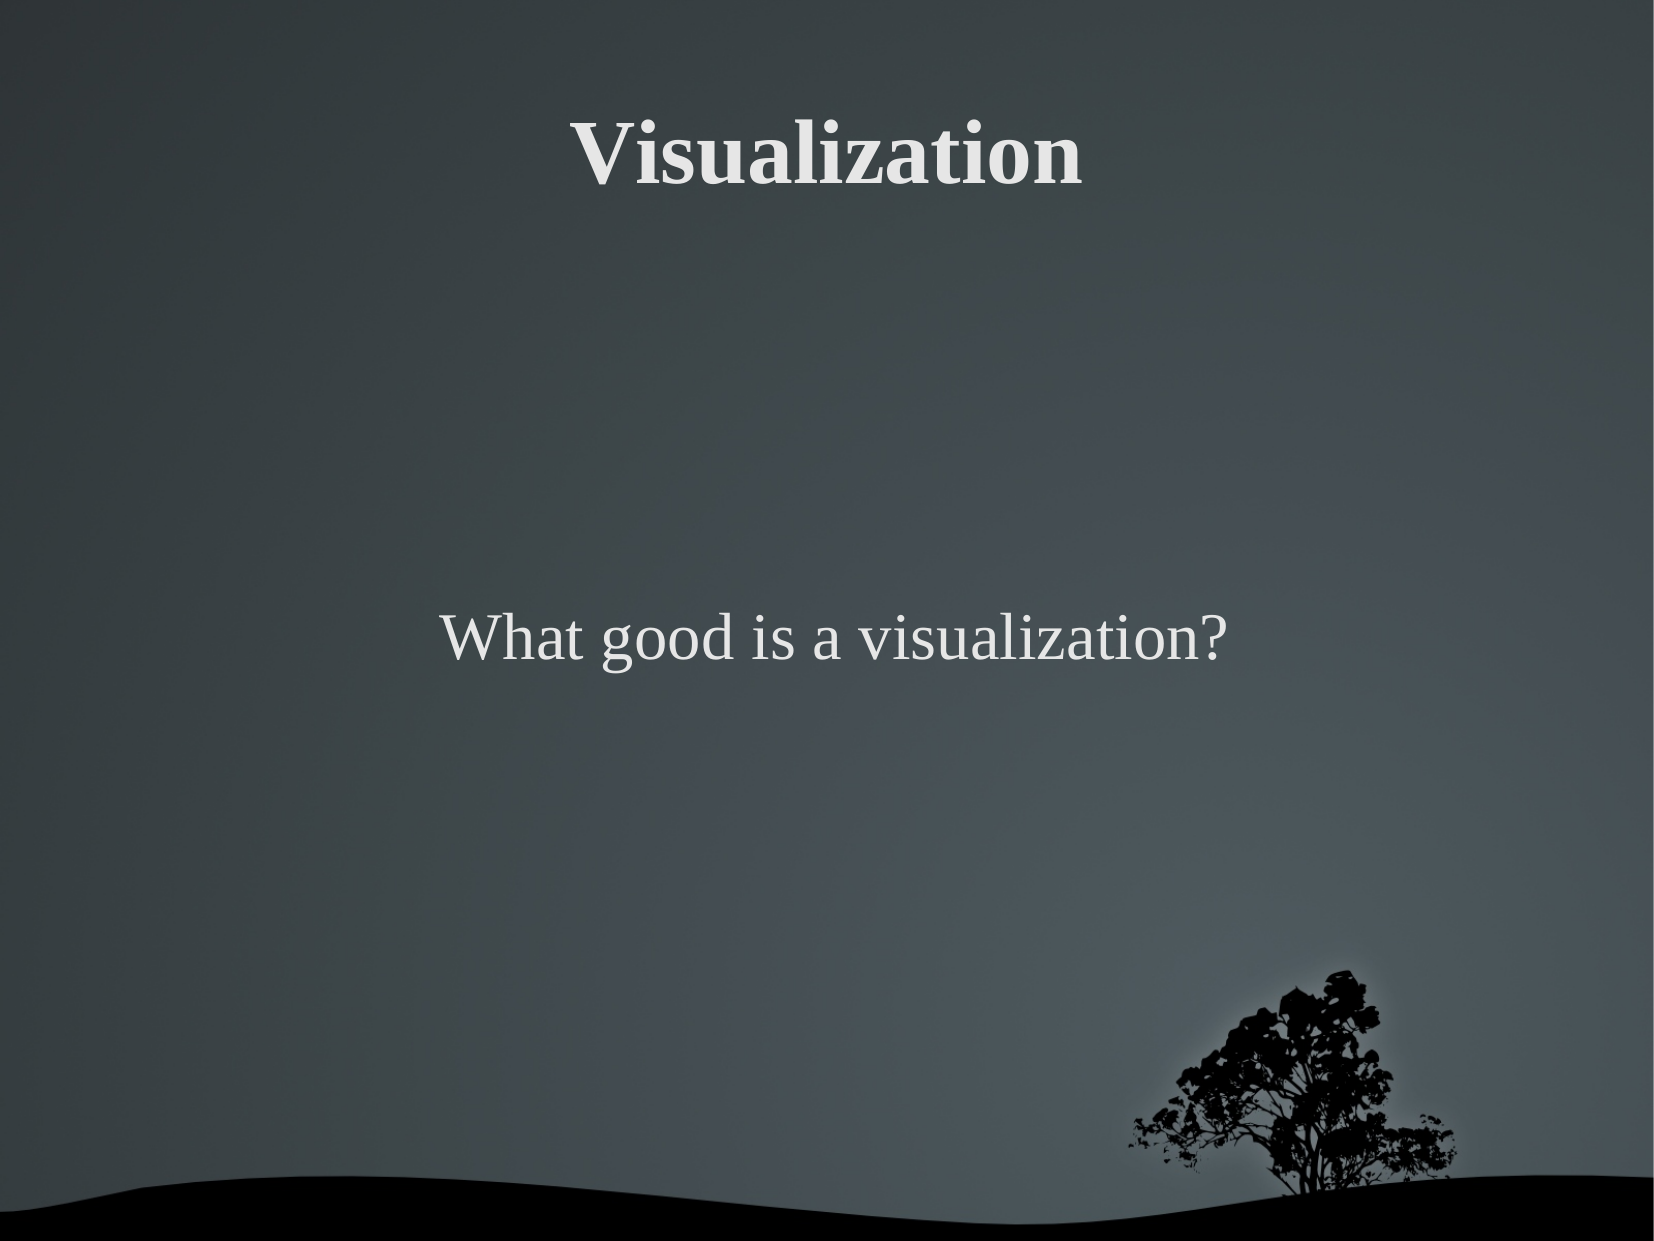

# Visualization
What good is a visualization?